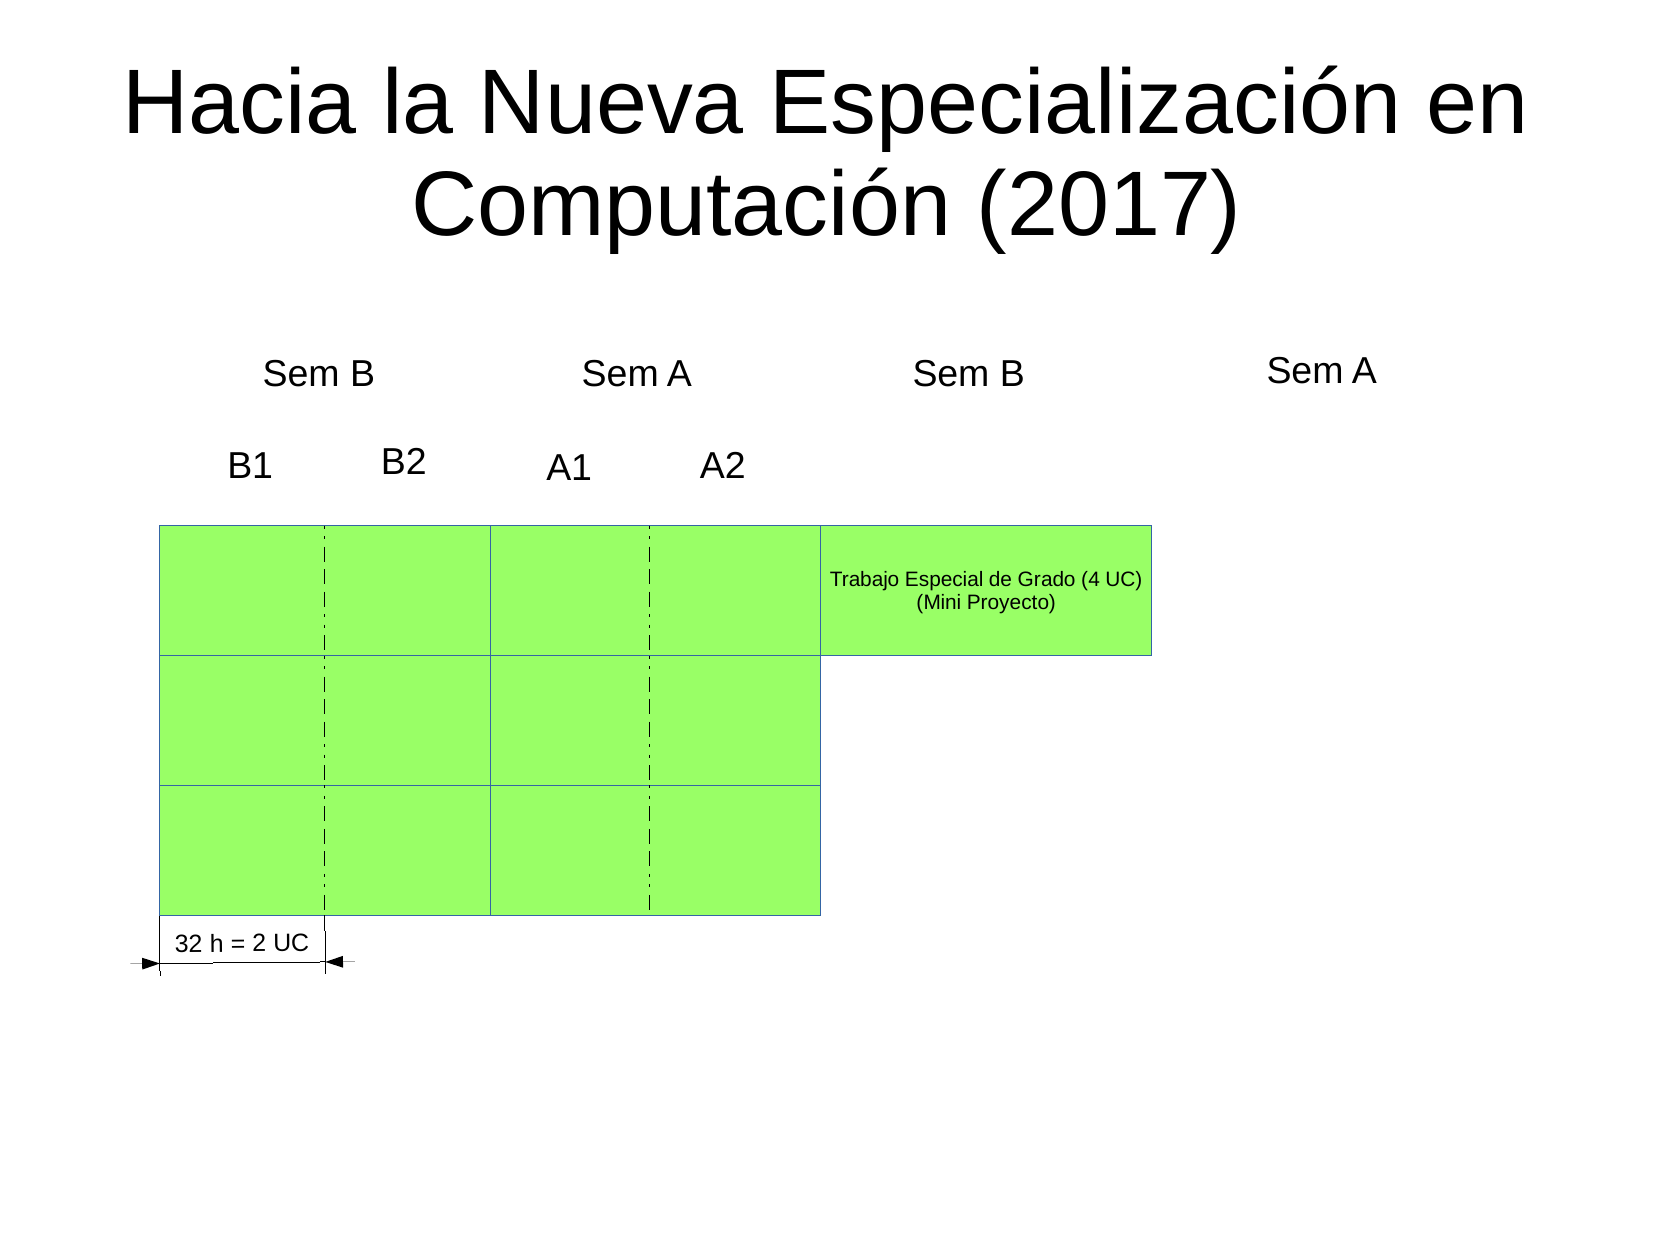

# Hacia la Nueva Especialización en Computación (2017)
Sem A
Sem B
Sem A
Sem B
B2
B1
A2
A1
Trabajo Especial de Grado (4 UC)
(Mini Proyecto)